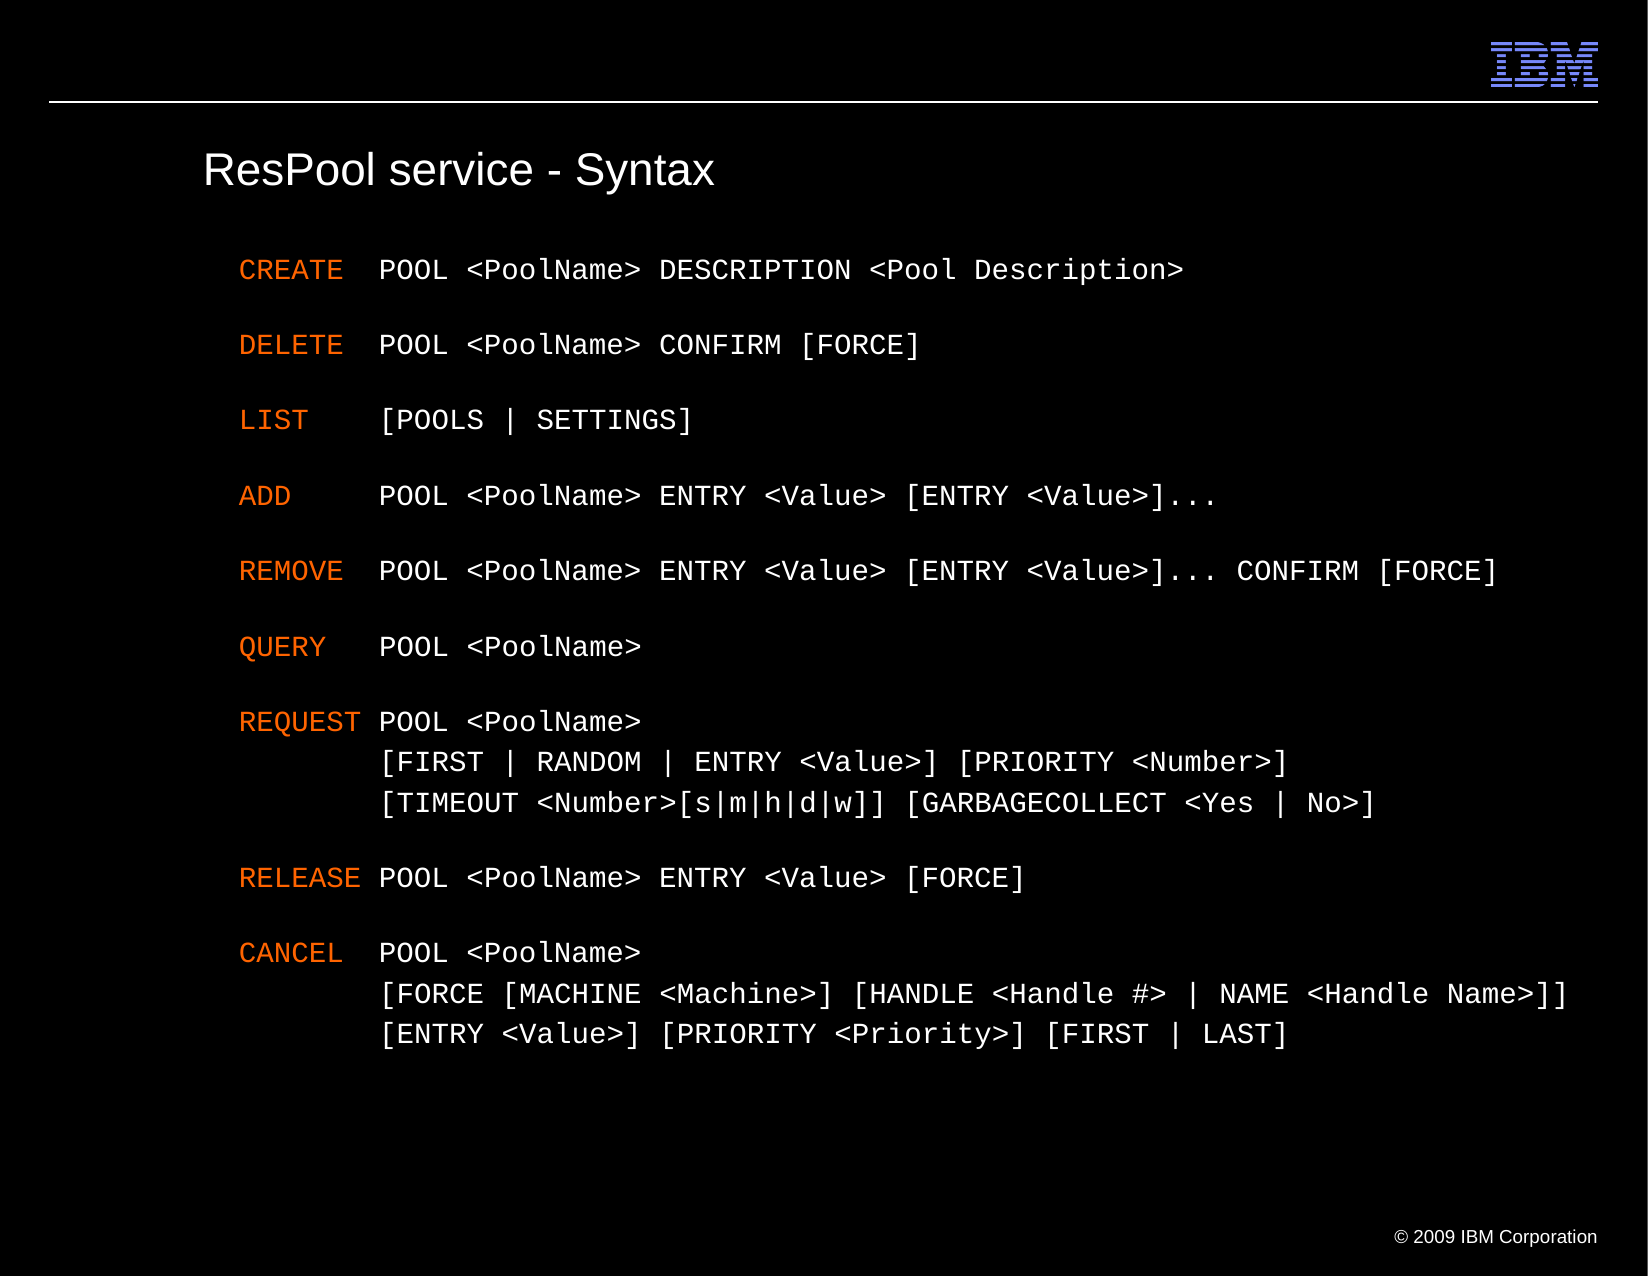

# ResPool service - Syntax
CREATE POOL <PoolName> DESCRIPTION <Pool Description>
DELETE POOL <PoolName> CONFIRM [FORCE]
LIST [POOLS | SETTINGS]
ADD POOL <PoolName> ENTRY <Value> [ENTRY <Value>]...
REMOVE POOL <PoolName> ENTRY <Value> [ENTRY <Value>]... CONFIRM [FORCE]
QUERY POOL <PoolName>
REQUEST POOL <PoolName>
 [FIRST | RANDOM | ENTRY <Value>] [PRIORITY <Number>]
 [TIMEOUT <Number>[s|m|h|d|w]] [GARBAGECOLLECT <Yes | No>]
RELEASE POOL <PoolName> ENTRY <Value> [FORCE]
CANCEL POOL <PoolName>
 [FORCE [MACHINE <Machine>] [HANDLE <Handle #> | NAME <Handle Name>]]
 [ENTRY <Value>] [PRIORITY <Priority>] [FIRST | LAST]